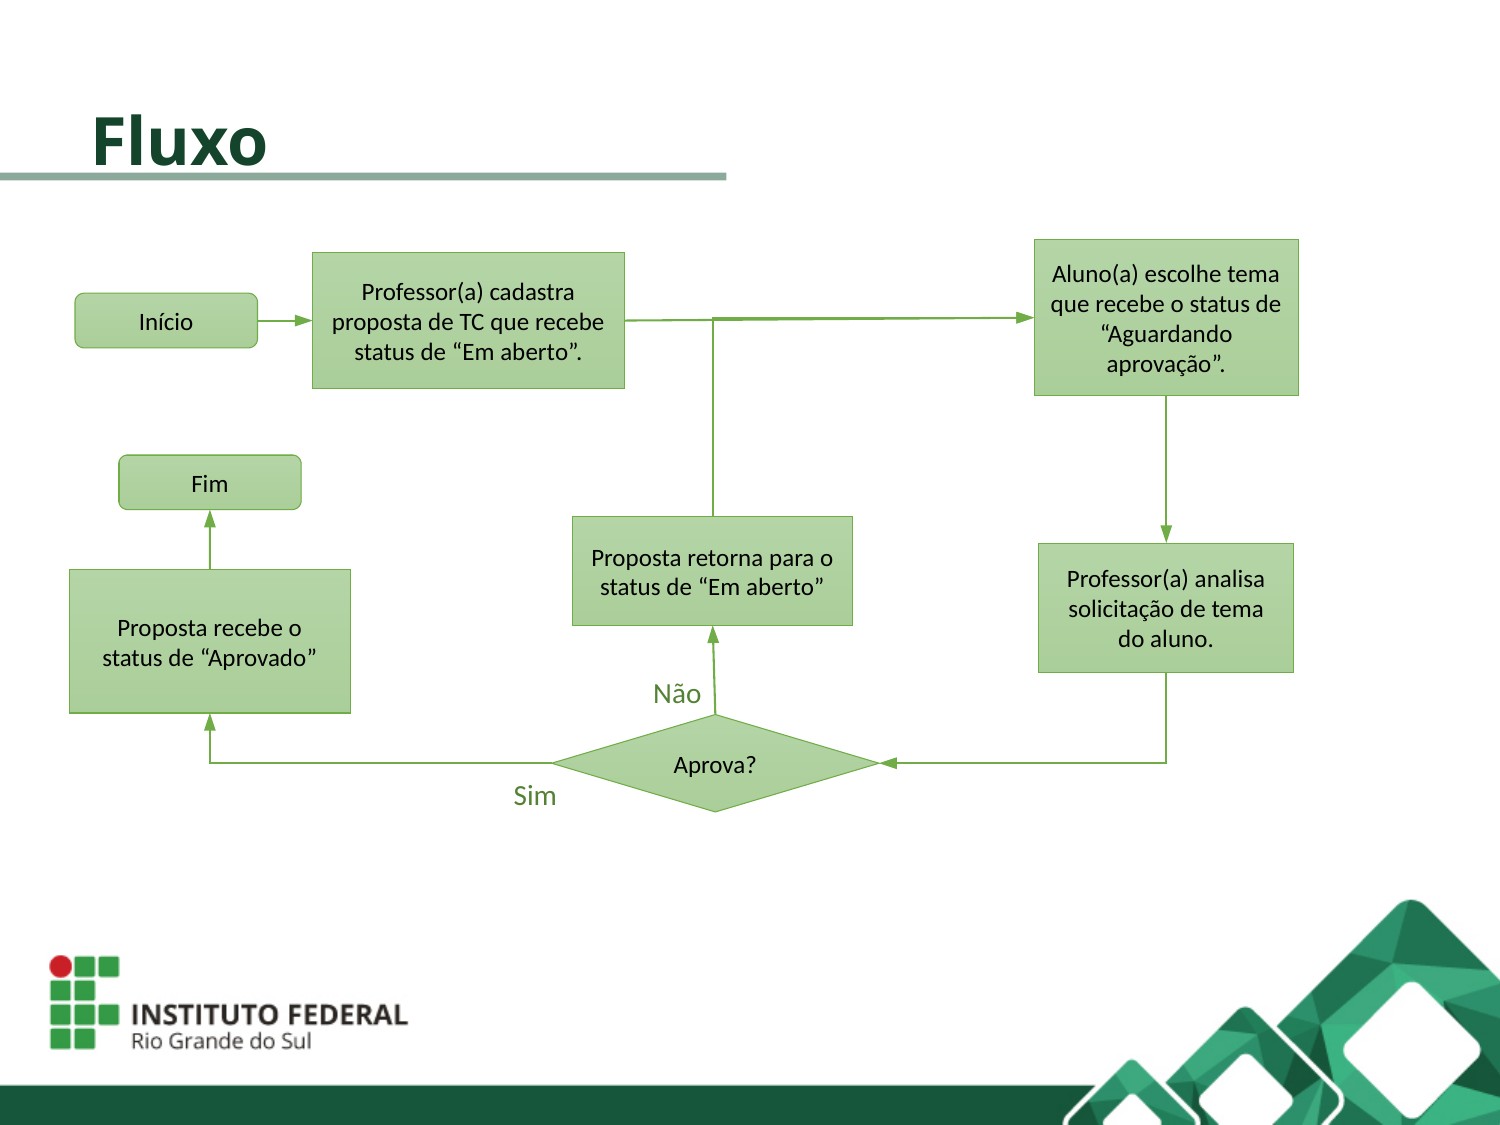

# Fluxo
Aluno(a) escolhe tema que recebe o status de “Aguardando aprovação”.
Professor(a) cadastra proposta de TC que recebe status de “Em aberto”.
Início
Fim
Proposta retorna para o status de “Em aberto”
Professor(a) analisa solicitação de tema do aluno.
Proposta recebe o status de “Aprovado”
Não
Aprova?
Sim